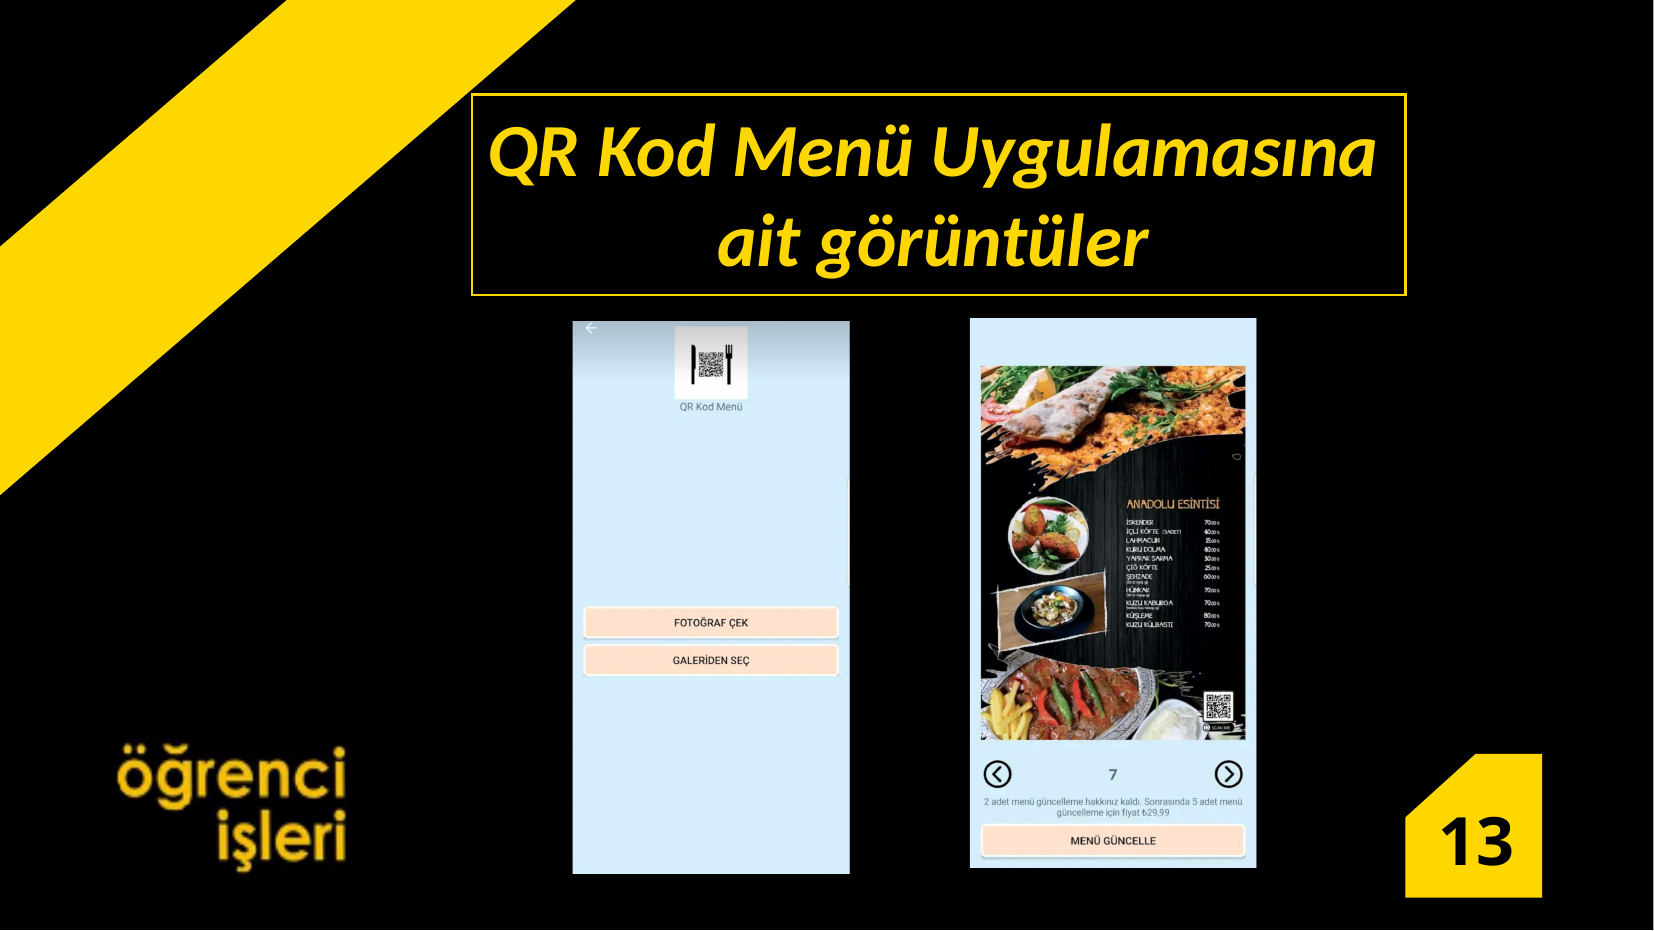

QR Kod Menü Uygulamasına ait görüntüler
13